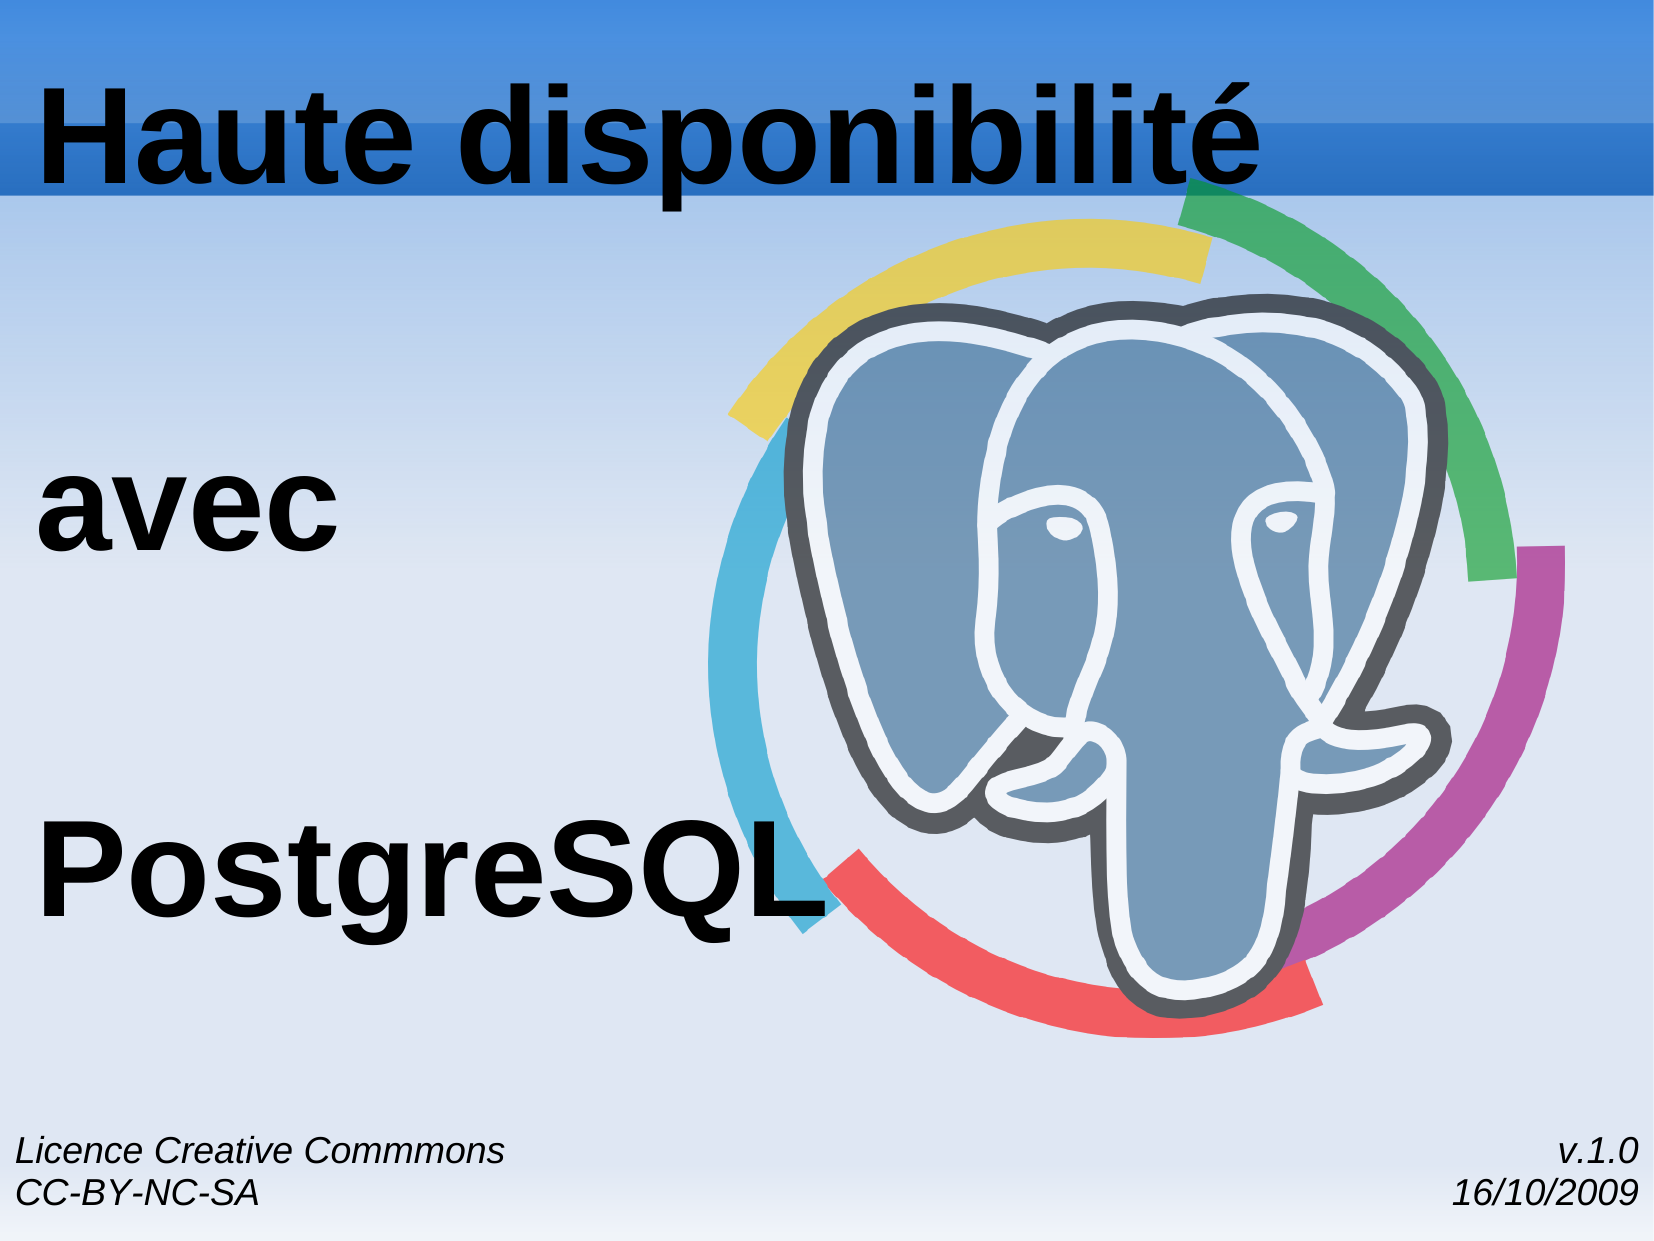

# Haute disponibilité
avec
PostgreSQL
Licence Creative Commmons
CC-BY-NC-SA
v.1.0
16/10/2009